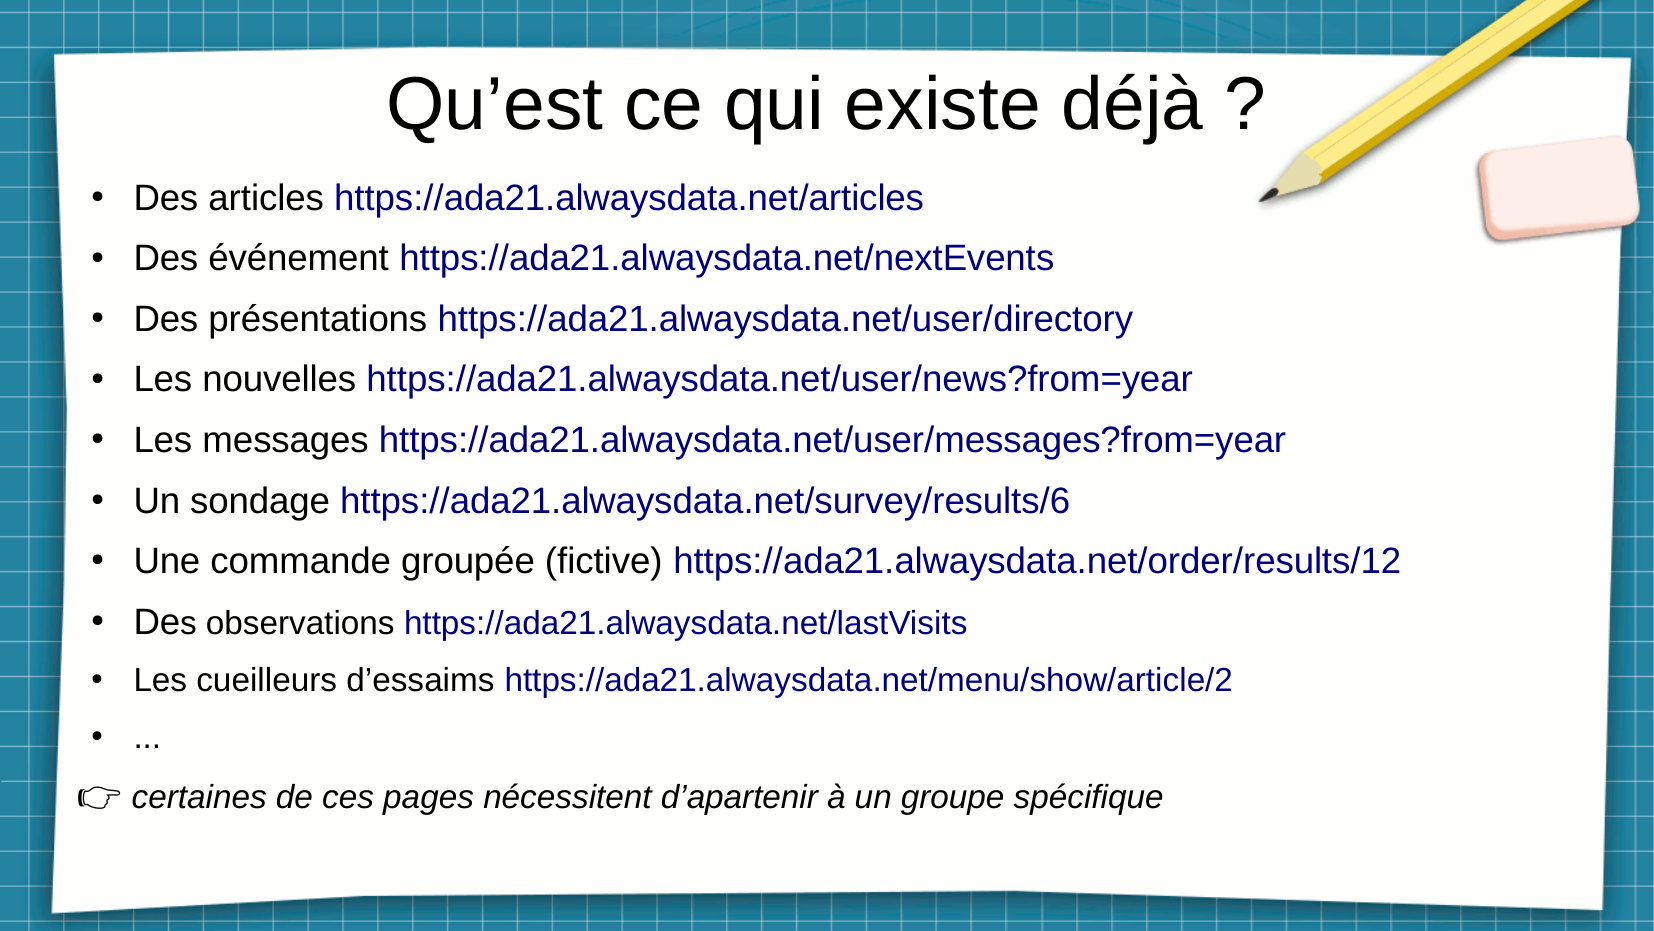

# Qu’est ce qui existe déjà ?
Des articles https://ada21.alwaysdata.net/articles
Des événement https://ada21.alwaysdata.net/nextEvents
Des présentations https://ada21.alwaysdata.net/user/directory
Les nouvelles https://ada21.alwaysdata.net/user/news?from=year
Les messages https://ada21.alwaysdata.net/user/messages?from=year
Un sondage https://ada21.alwaysdata.net/survey/results/6
Une commande groupée (fictive) https://ada21.alwaysdata.net/order/results/12
Des observations https://ada21.alwaysdata.net/lastVisits
Les cueilleurs d’essaims https://ada21.alwaysdata.net/menu/show/article/2
...
👉 certaines de ces pages nécessitent d’apartenir à un groupe spécifique